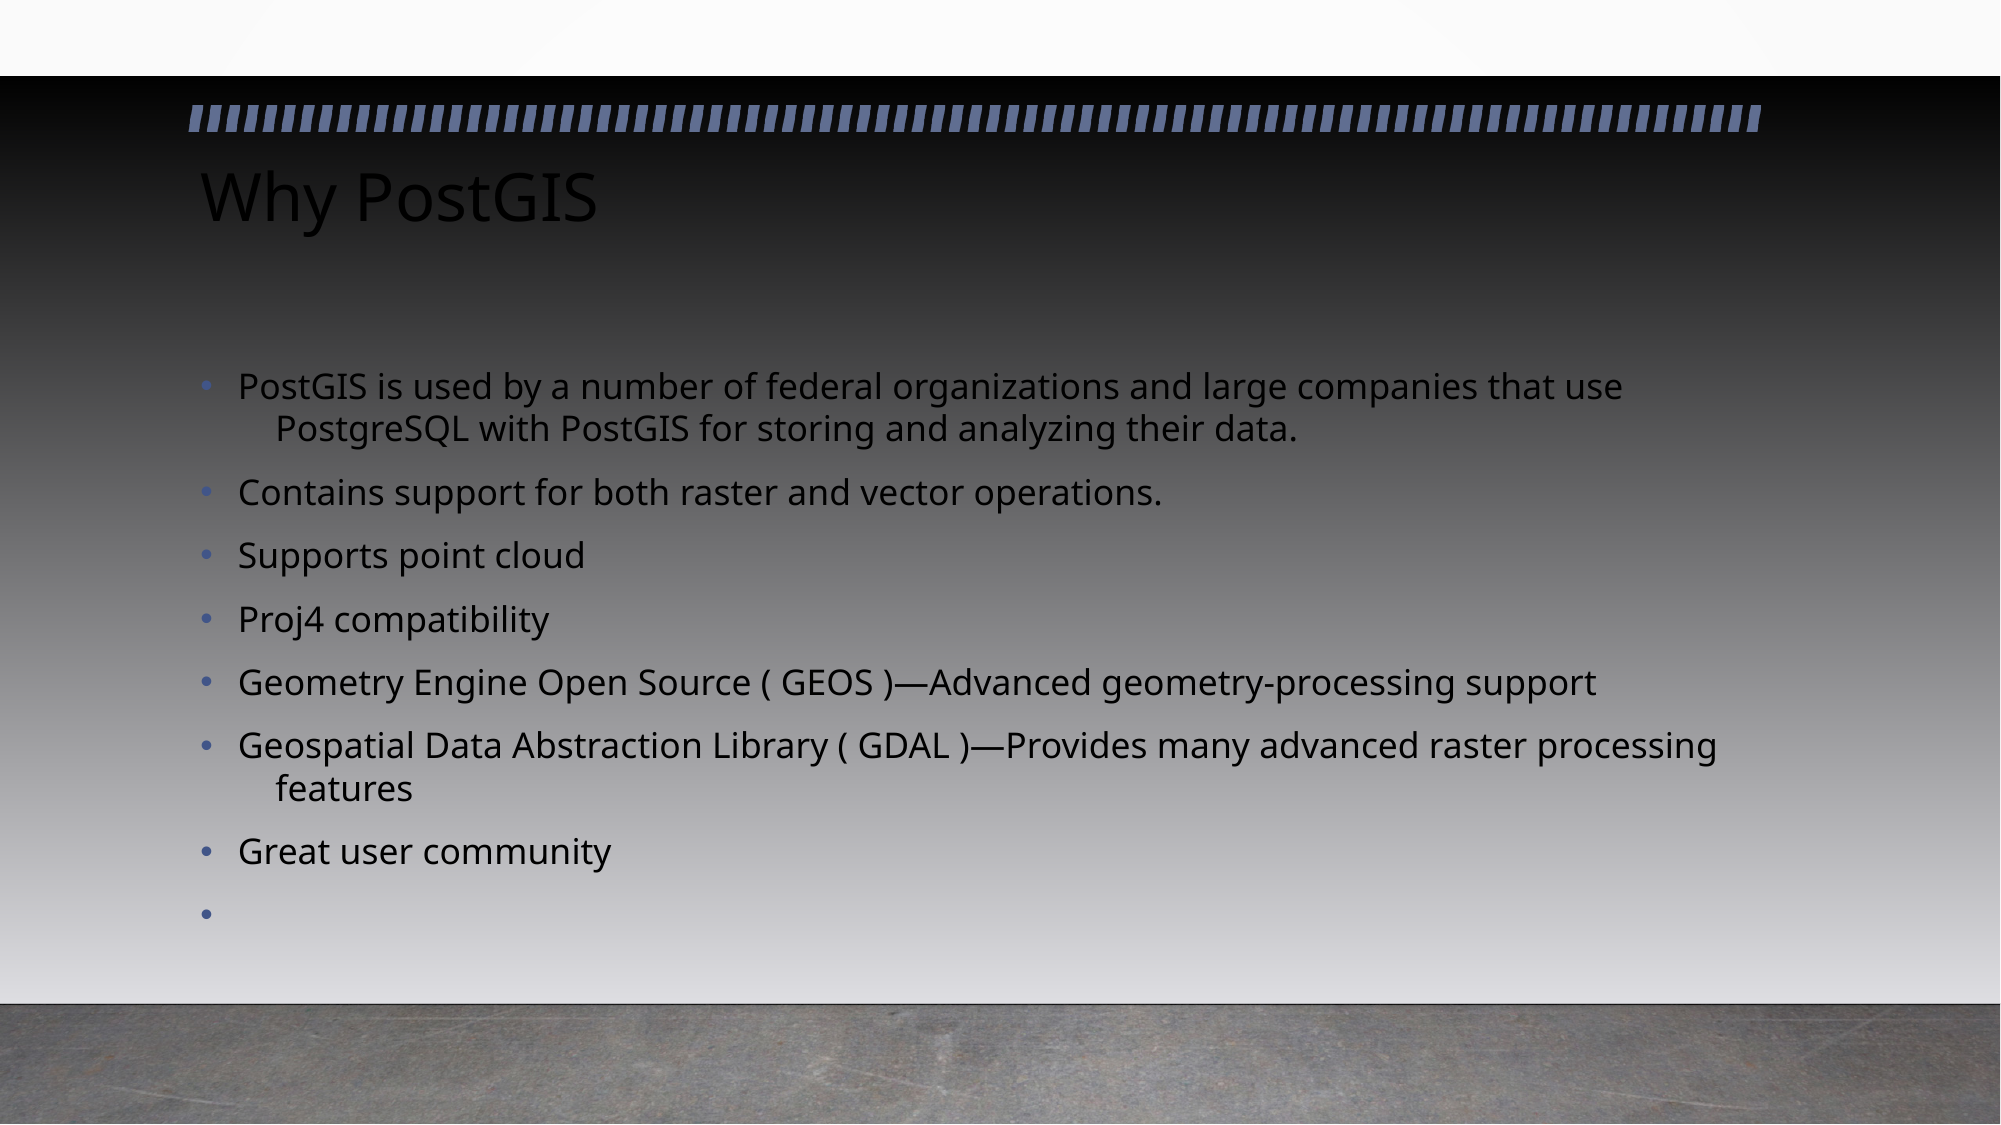

# Why PostGIS
PostGIS is used by a number of federal organizations and large companies that use PostgreSQL with PostGIS for storing and analyzing their data.
Contains support for both raster and vector operations.
Supports point cloud
Proj4 compatibility
Geometry Engine Open Source ( GEOS )—Advanced geometry-processing support
Geospatial Data Abstraction Library ( GDAL )—Provides many advanced raster processing features
Great user community